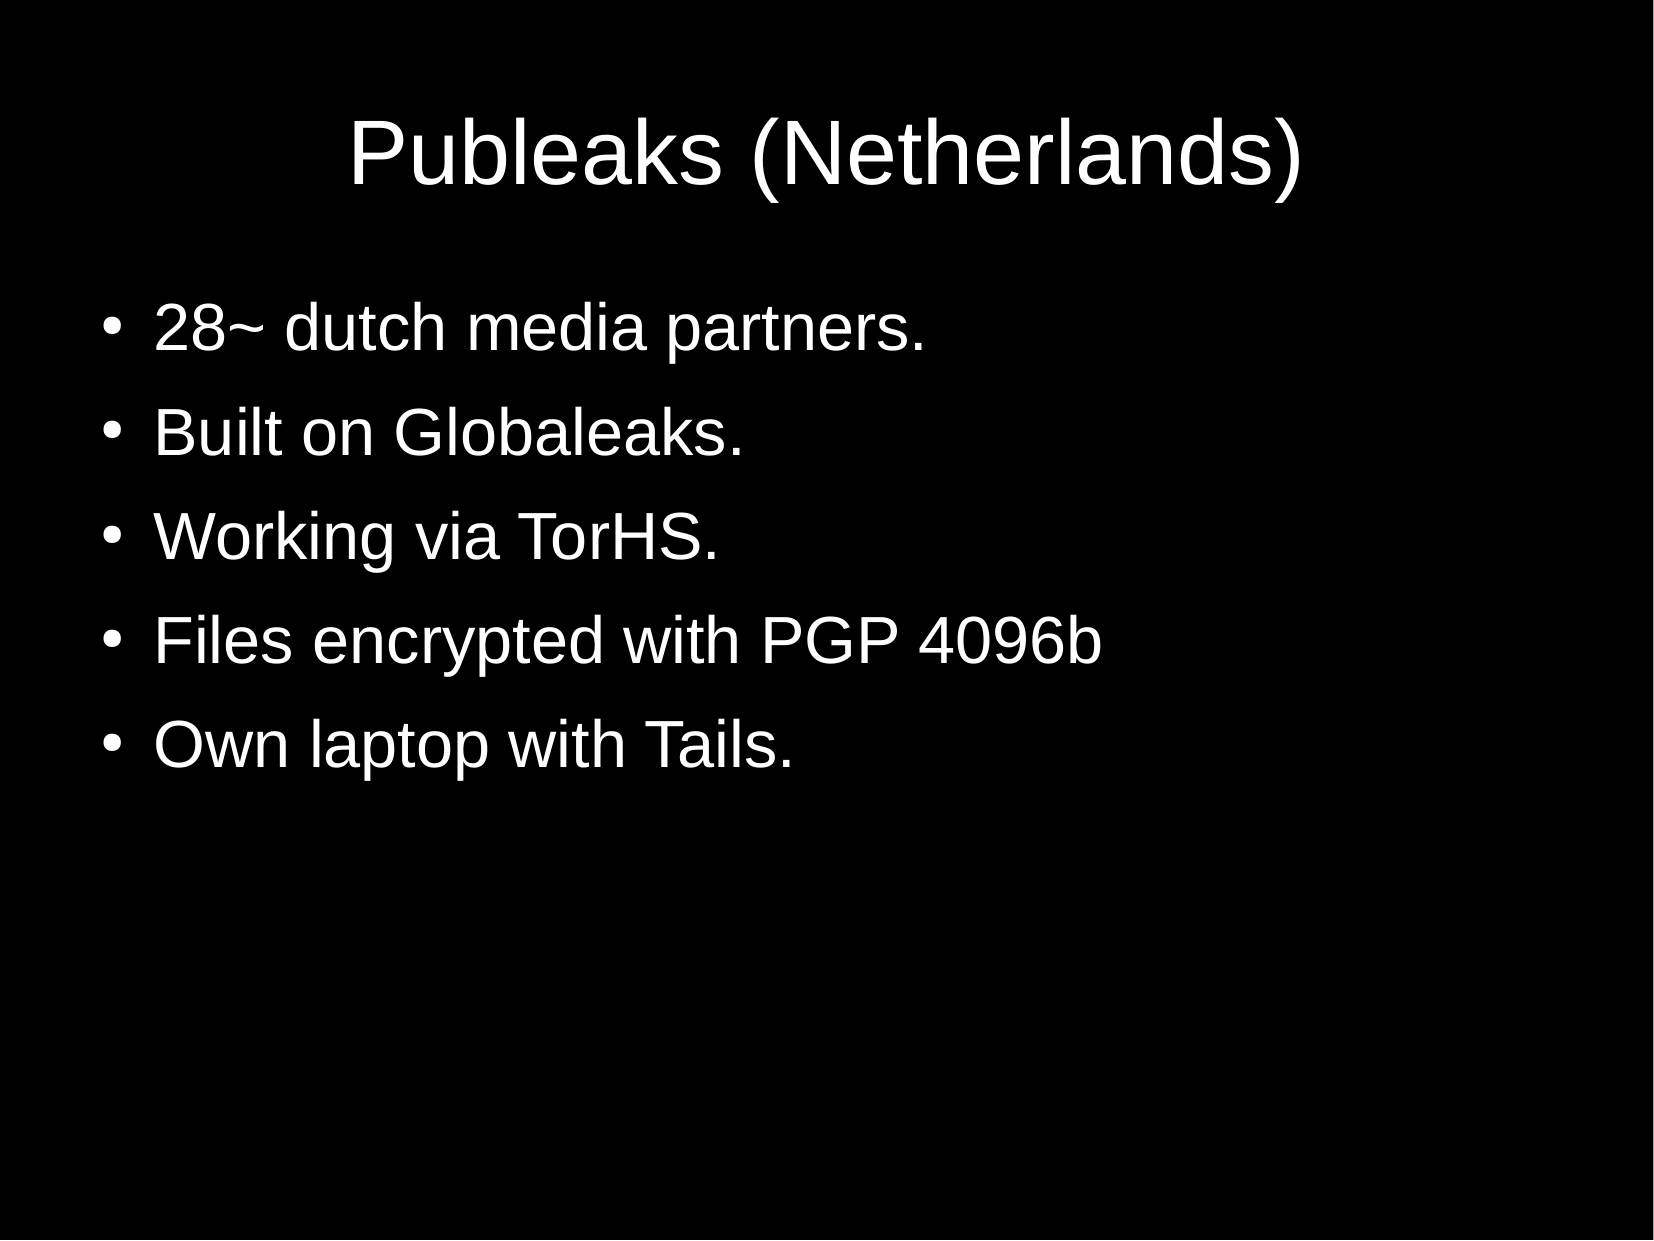

# Publeaks (Netherlands)
28~ dutch media partners.
Built on Globaleaks.
Working via TorHS.
Files encrypted with PGP 4096b
Own laptop with Tails.